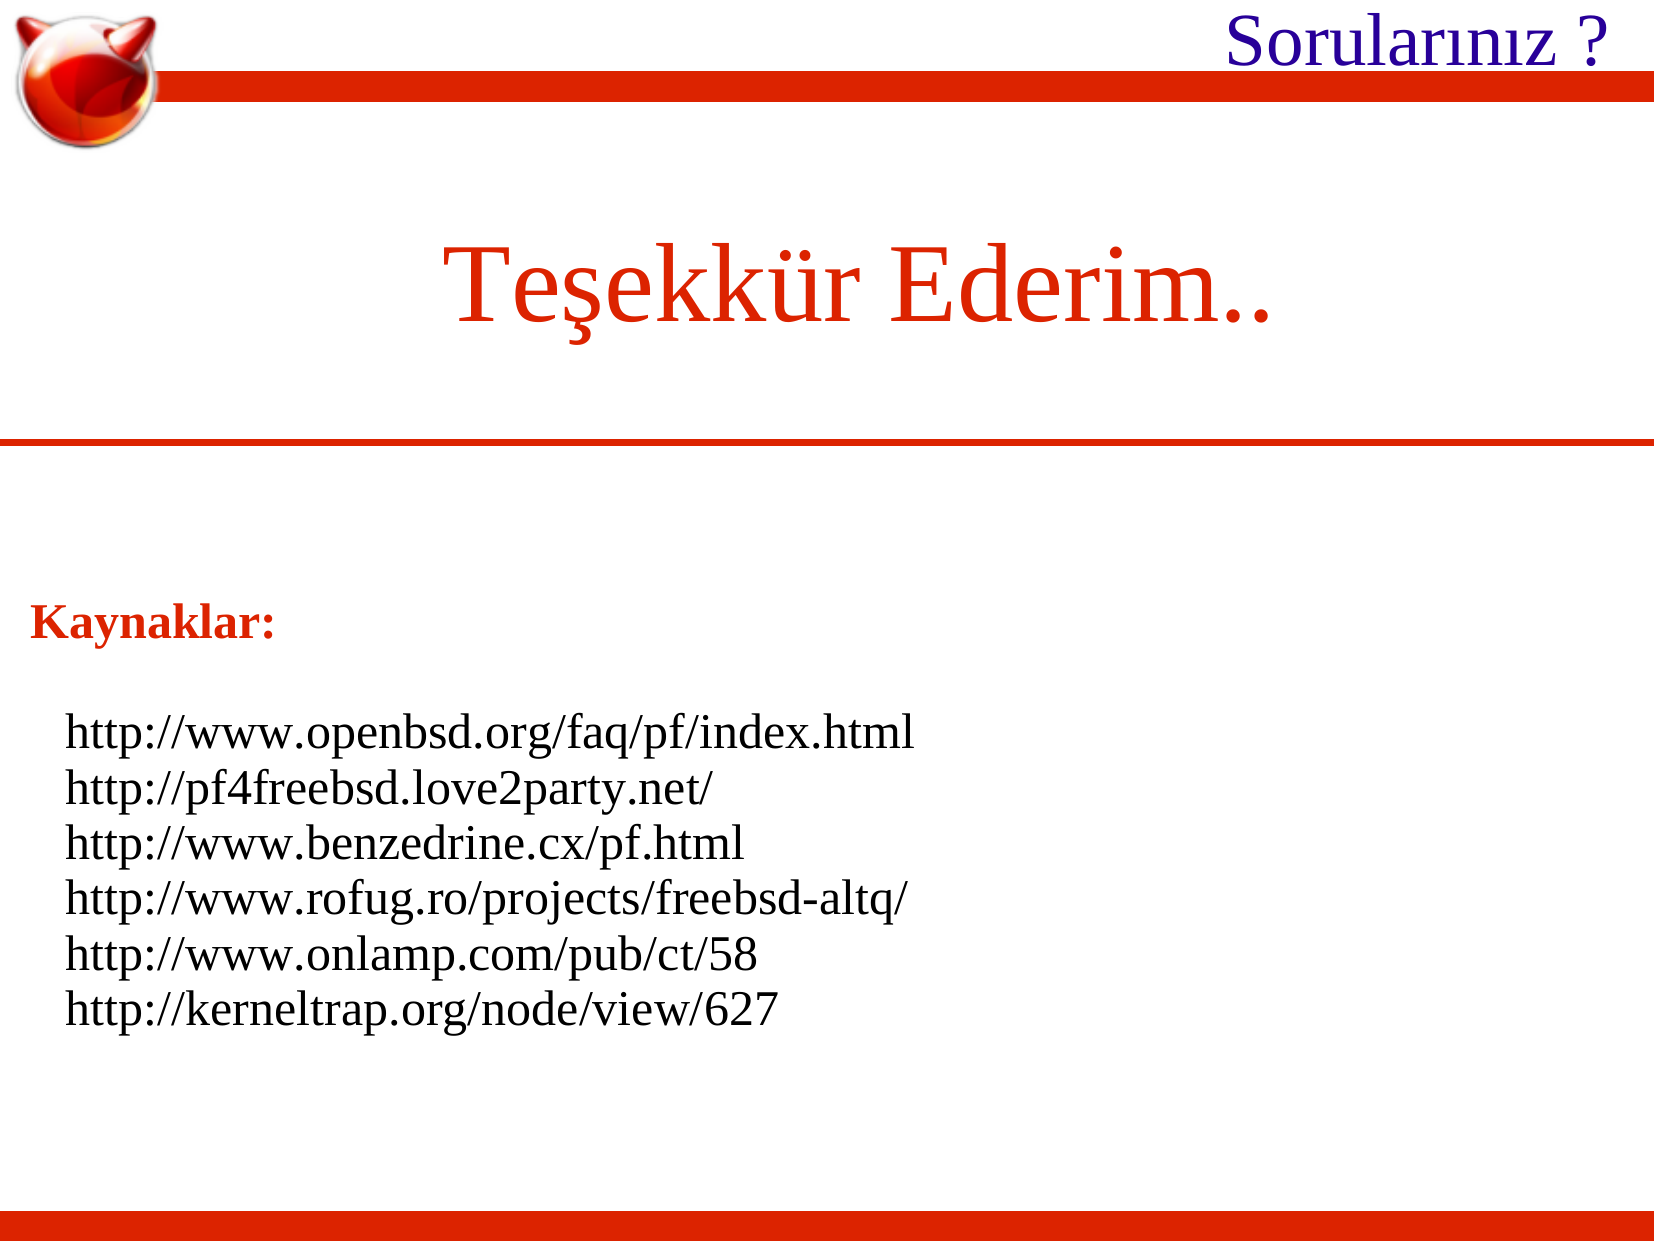

Sorularınız ?
Teşekkür Ederim..
Kaynaklar:
http://www.openbsd.org/faq/pf/index.html
http://pf4freebsd.love2party.net/
http://www.benzedrine.cx/pf.html
http://www.rofug.ro/projects/freebsd-altq/
http://www.onlamp.com/pub/ct/58
http://kerneltrap.org/node/view/627